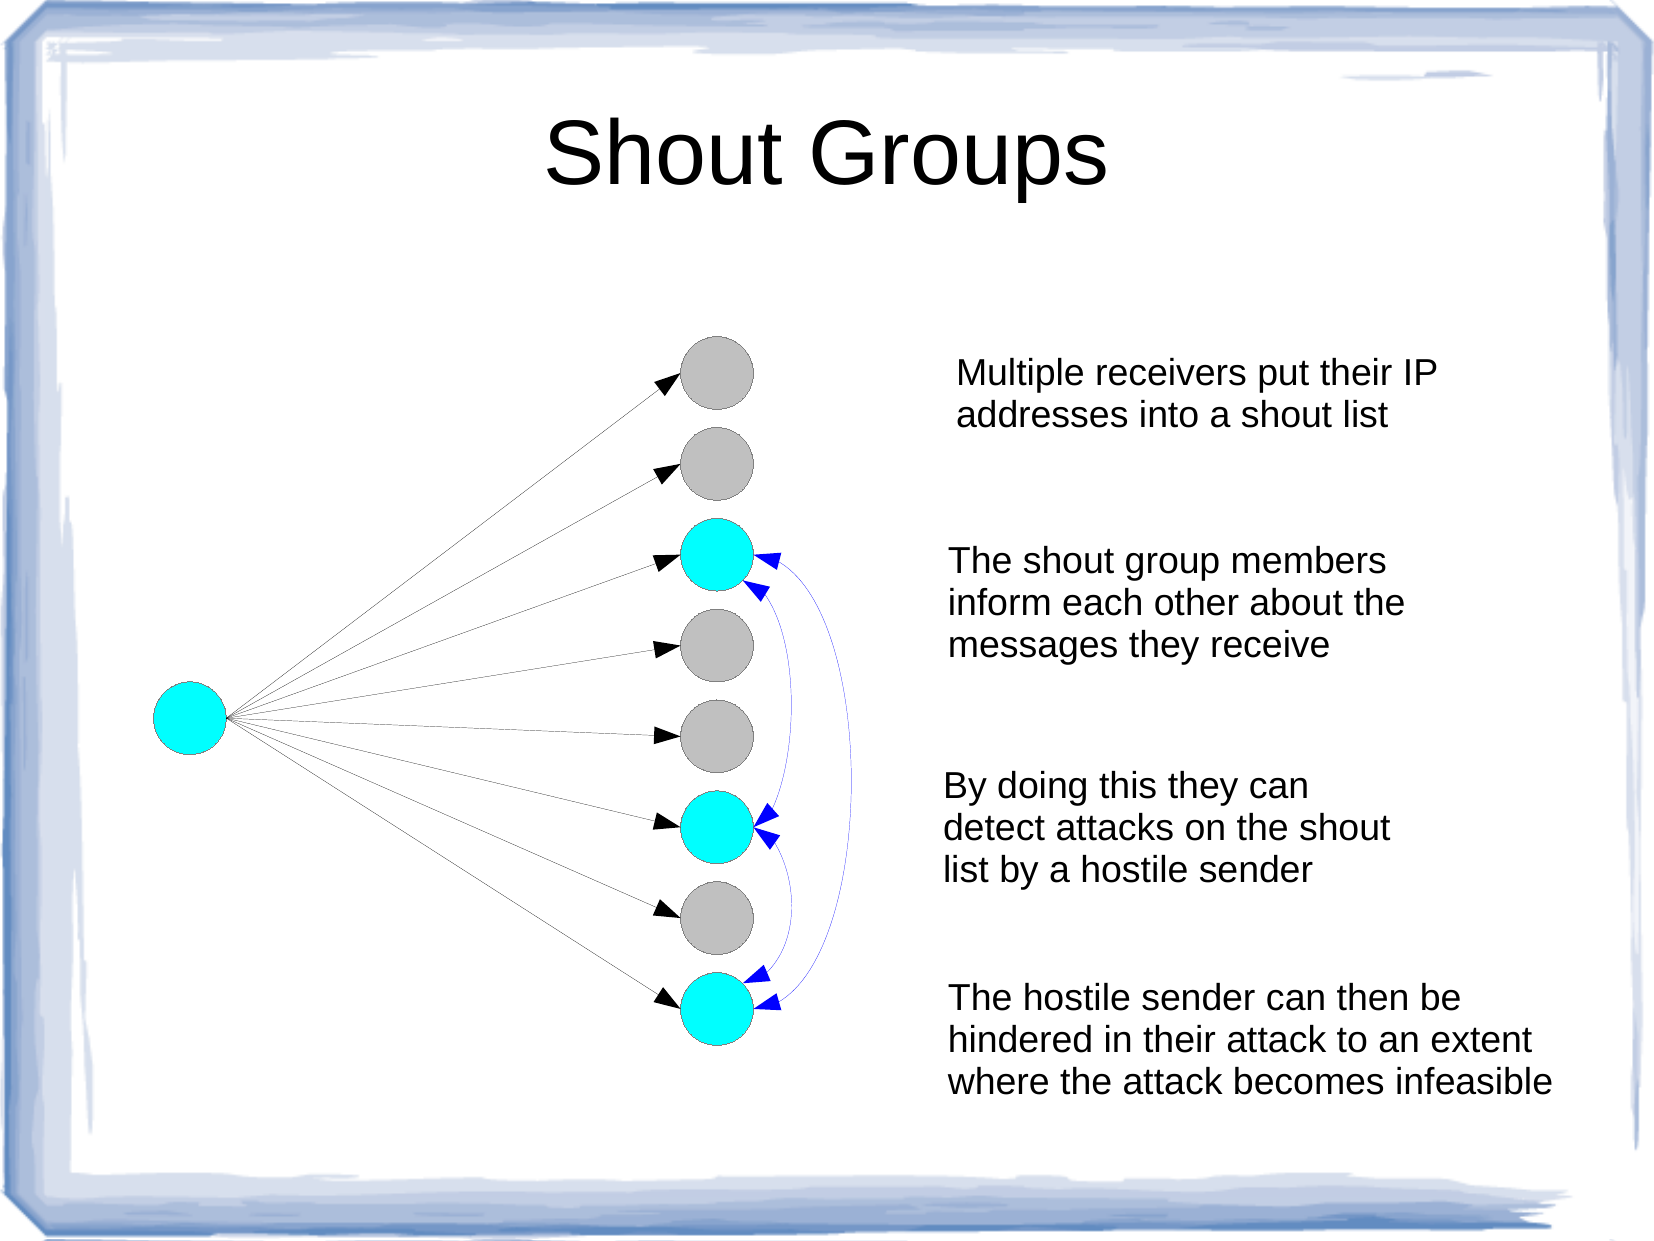

# Shout Groups
Multiple receivers put their IP addresses into a shout list
The shout group members inform each other about the messages they receive
By doing this they can detect attacks on the shout list by a hostile sender
The hostile sender can then be hindered in their attack to an extent where the attack becomes infeasible